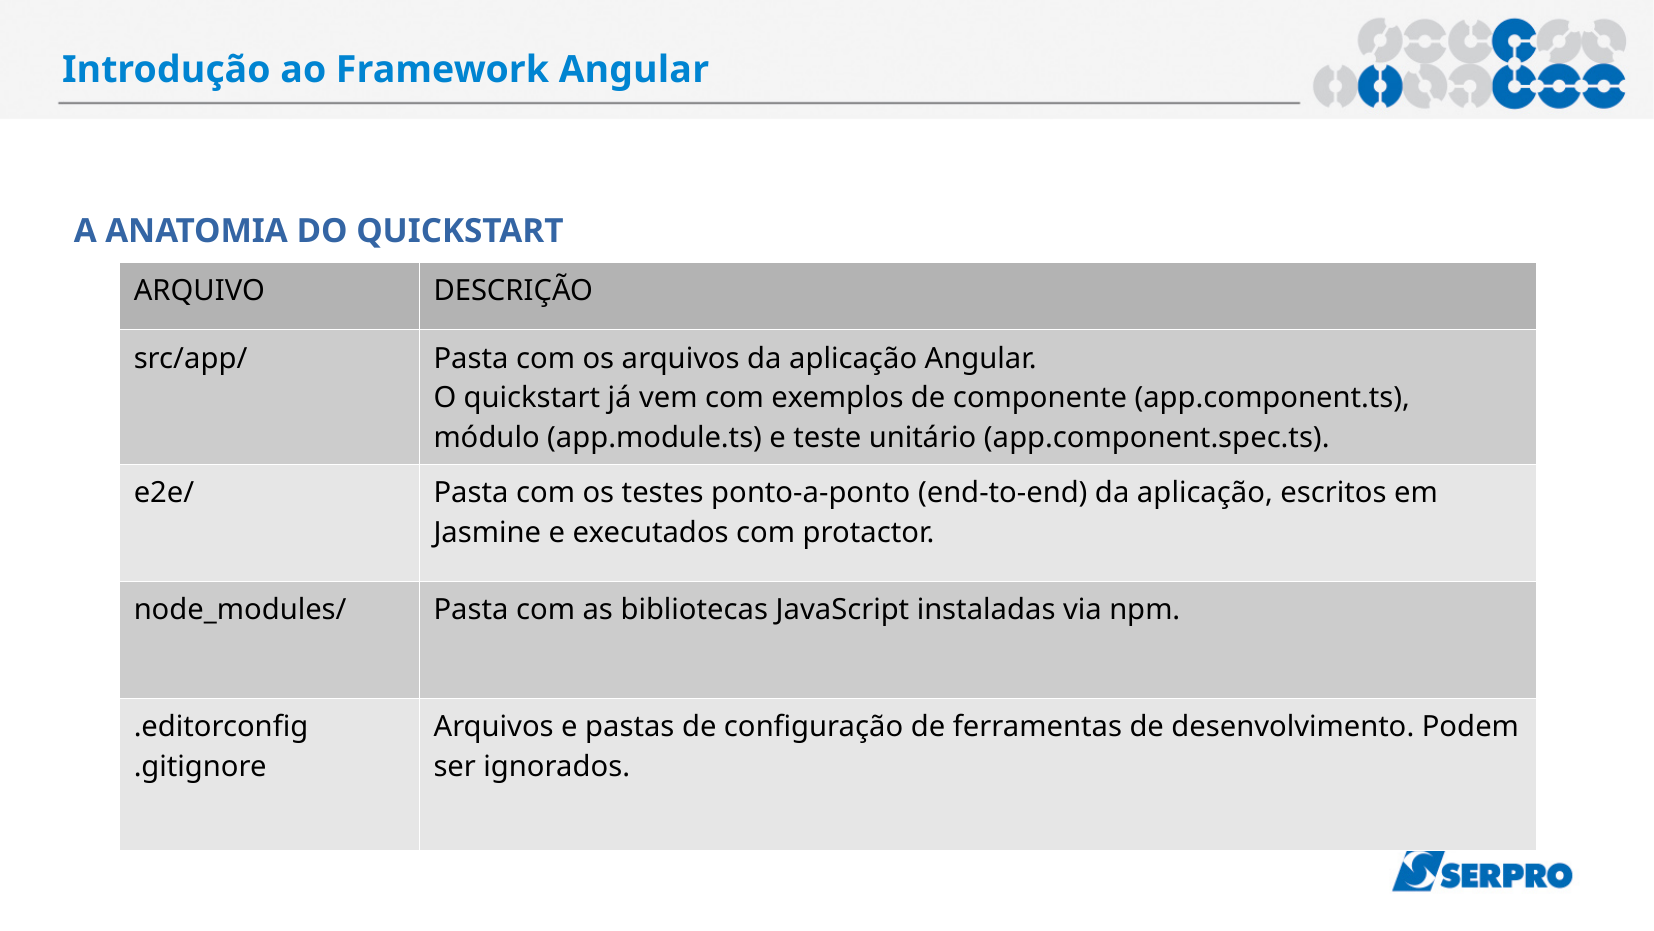

Introdução ao Framework Angular
A ANATOMIA DO QUICKSTART
| ARQUIVO | DESCRIÇÃO |
| --- | --- |
| src/app/ | Pasta com os arquivos da aplicação Angular. O quickstart já vem com exemplos de componente (app.component.ts), módulo (app.module.ts) e teste unitário (app.component.spec.ts). |
| e2e/ | Pasta com os testes ponto-a-ponto (end-to-end) da aplicação, escritos em Jasmine e executados com protactor. |
| node\_modules/ | Pasta com as bibliotecas JavaScript instaladas via npm. |
| .editorconfig .gitignore | Arquivos e pastas de configuração de ferramentas de desenvolvimento. Podem ser ignorados. |